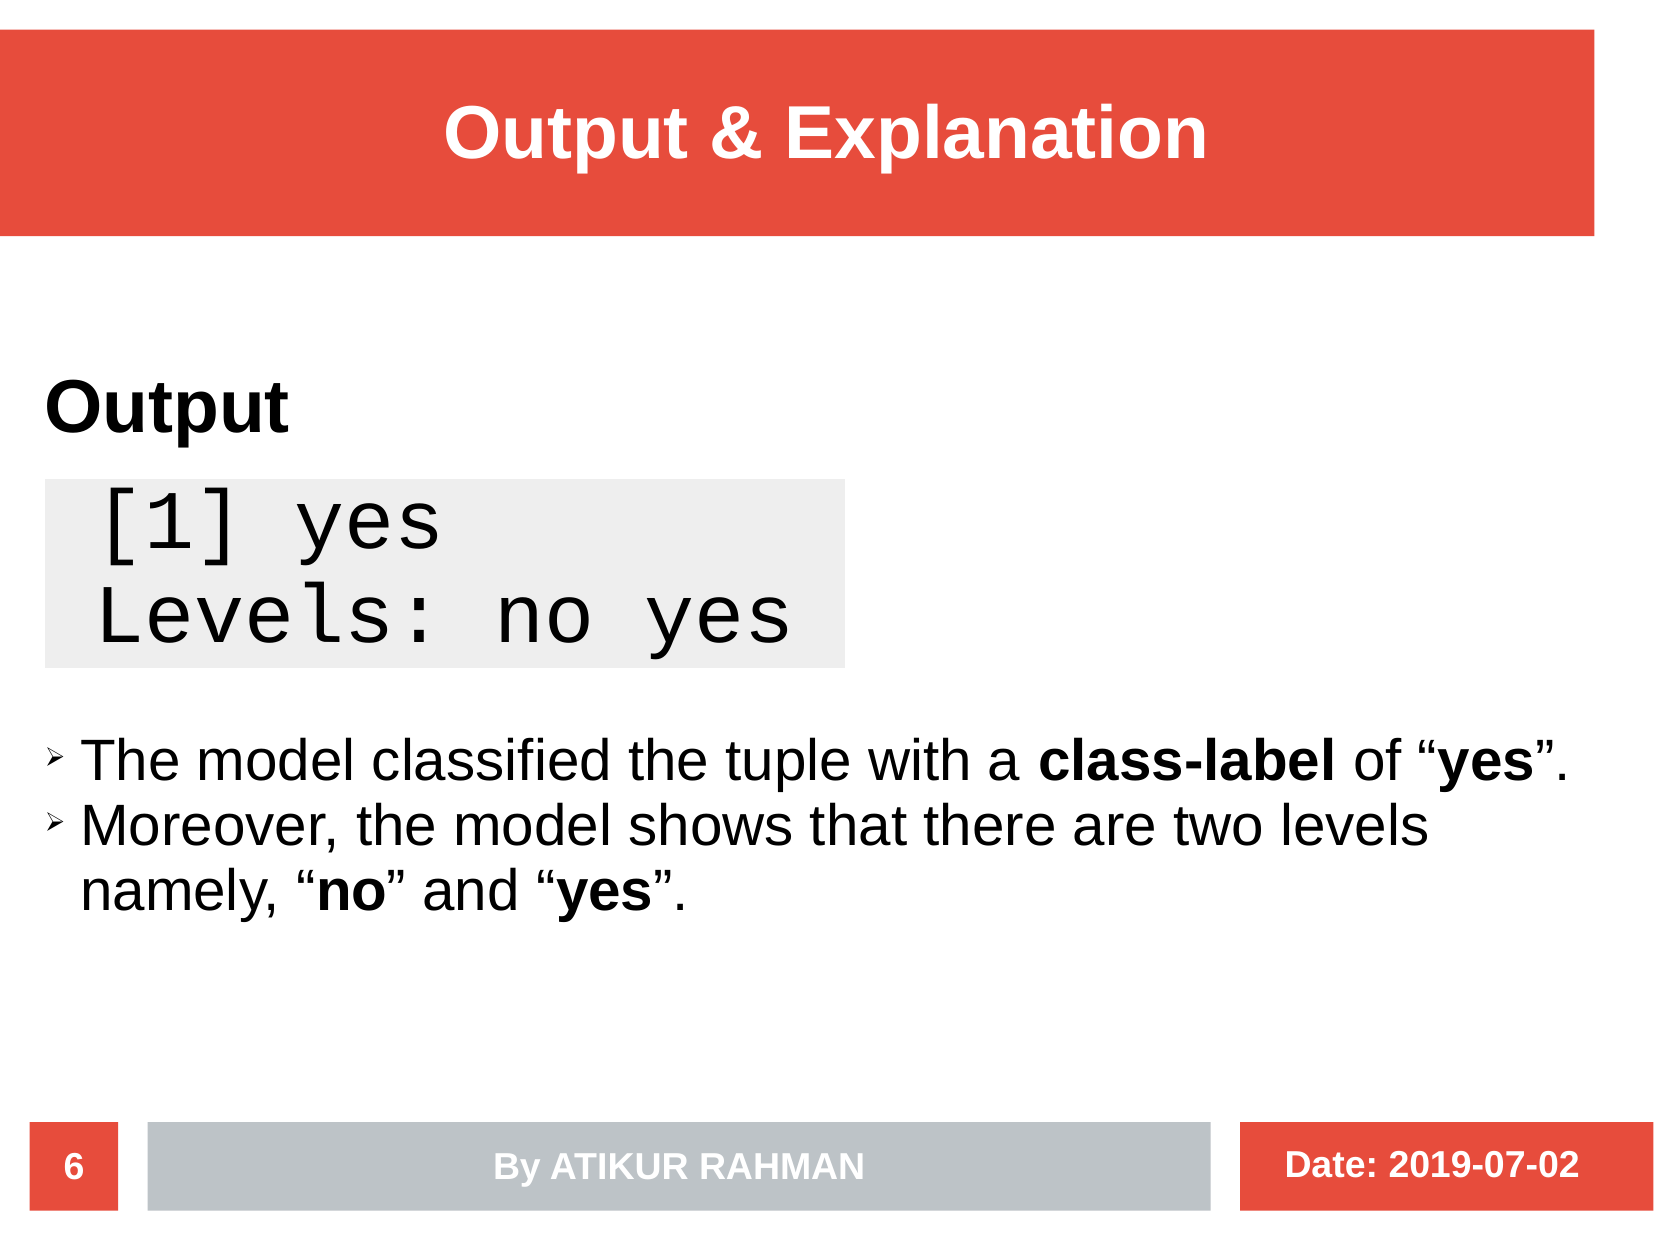

# Output & Explanation
Output
 [1] yes
 Levels: no yes
The model classified the tuple with a class-label of “yes”.
Moreover, the model shows that there are two levels
namely, “no” and “yes”.
6
By ATIKUR RAHMAN
Date: 2019-07-02